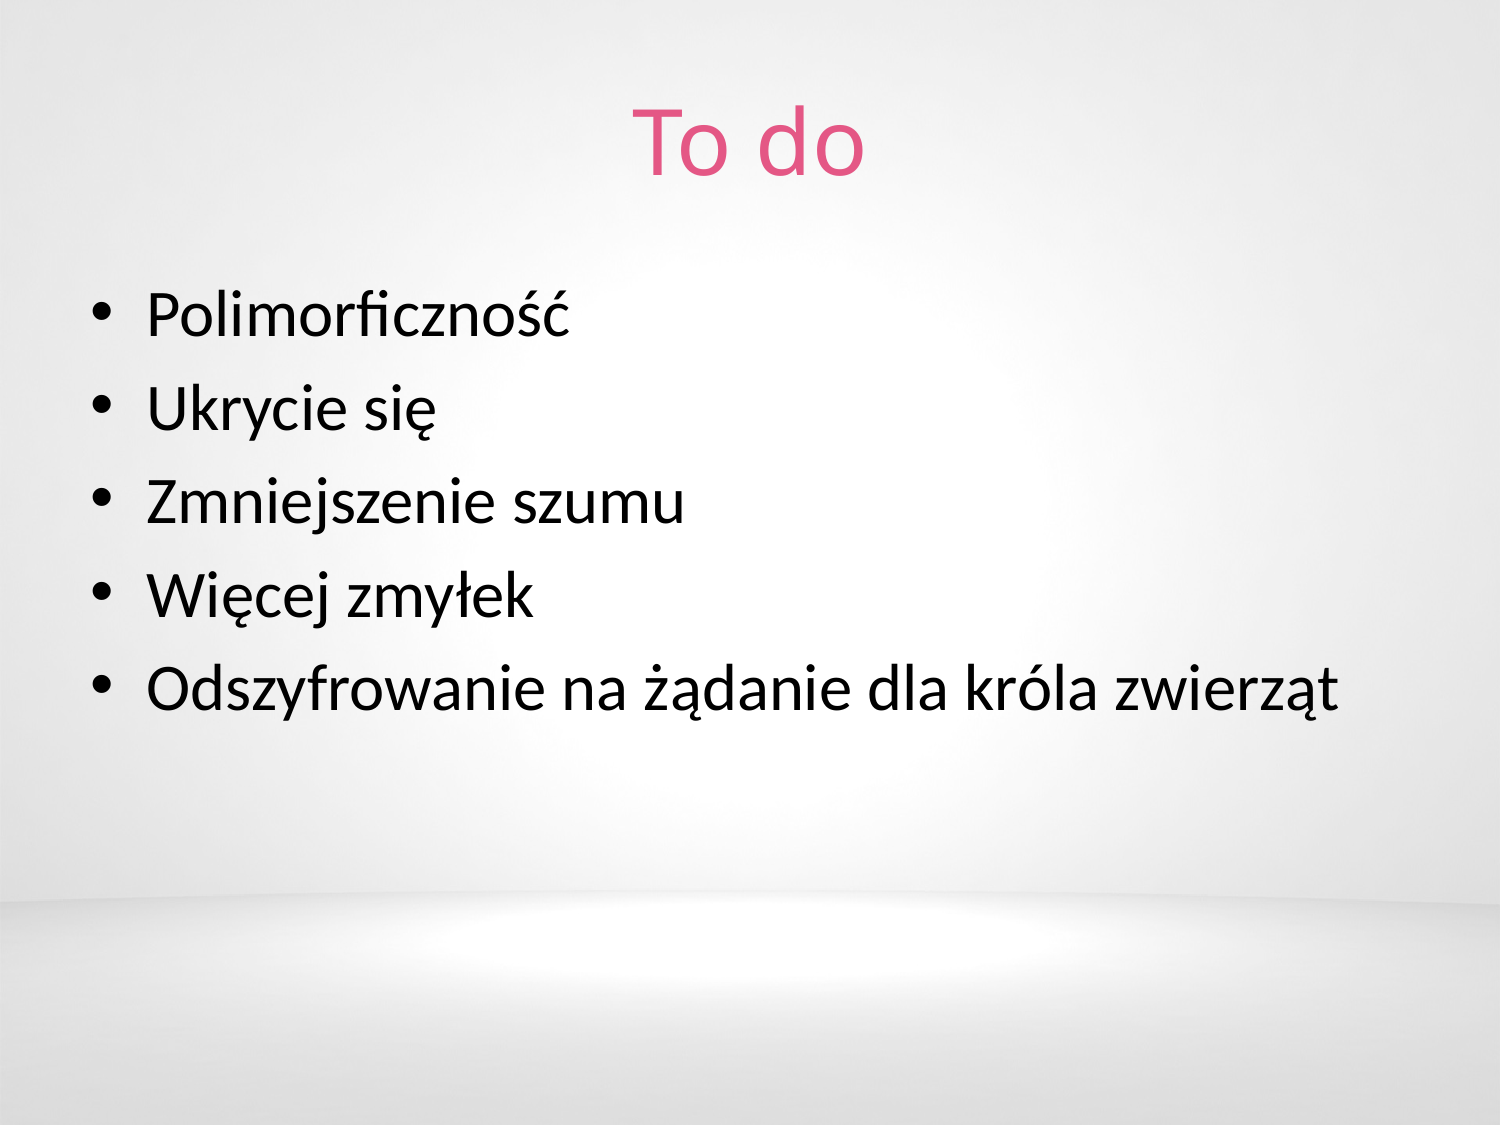

# To do
Polimorficzność
Ukrycie się
Zmniejszenie szumu
Więcej zmyłek
Odszyfrowanie na żądanie dla króla zwierząt